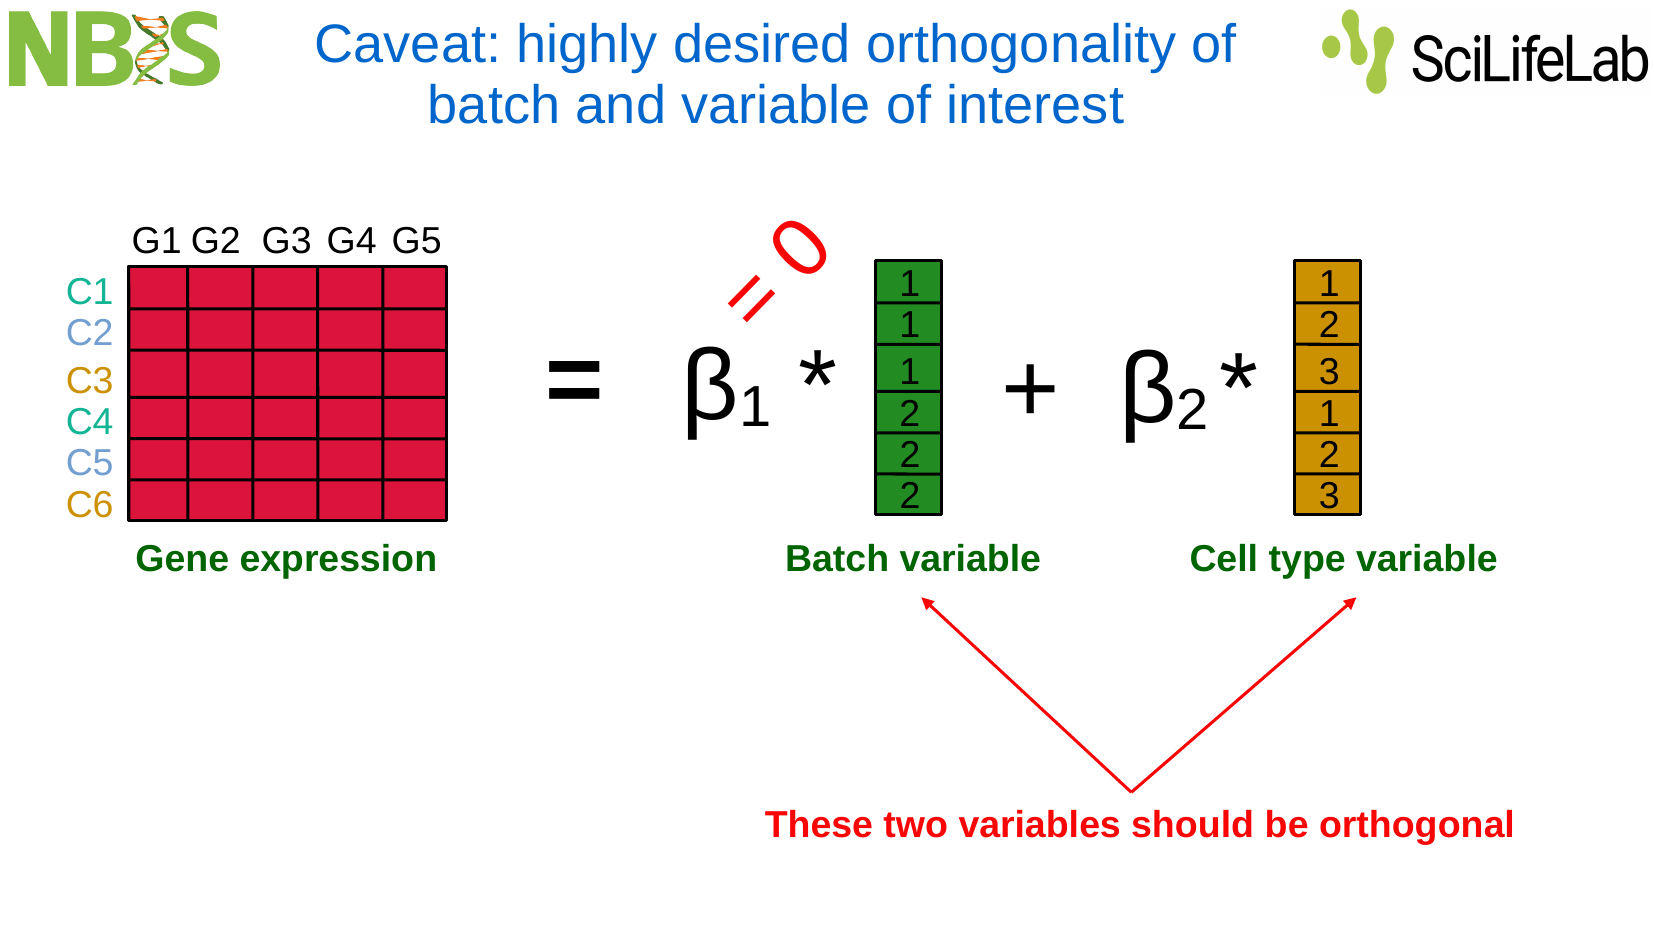

Caveat: highly desired orthogonality of
batch and variable of interest
G1
G2
G3
G4
G5
C1
C2
C3
C4
C5
C6
Gene expression
= 0
1
1
1
2
2
2
β1 *
Batch variable
1
2
3
1
2
3
+ β2 *
Cell type variable
=
These two variables should be orthogonal